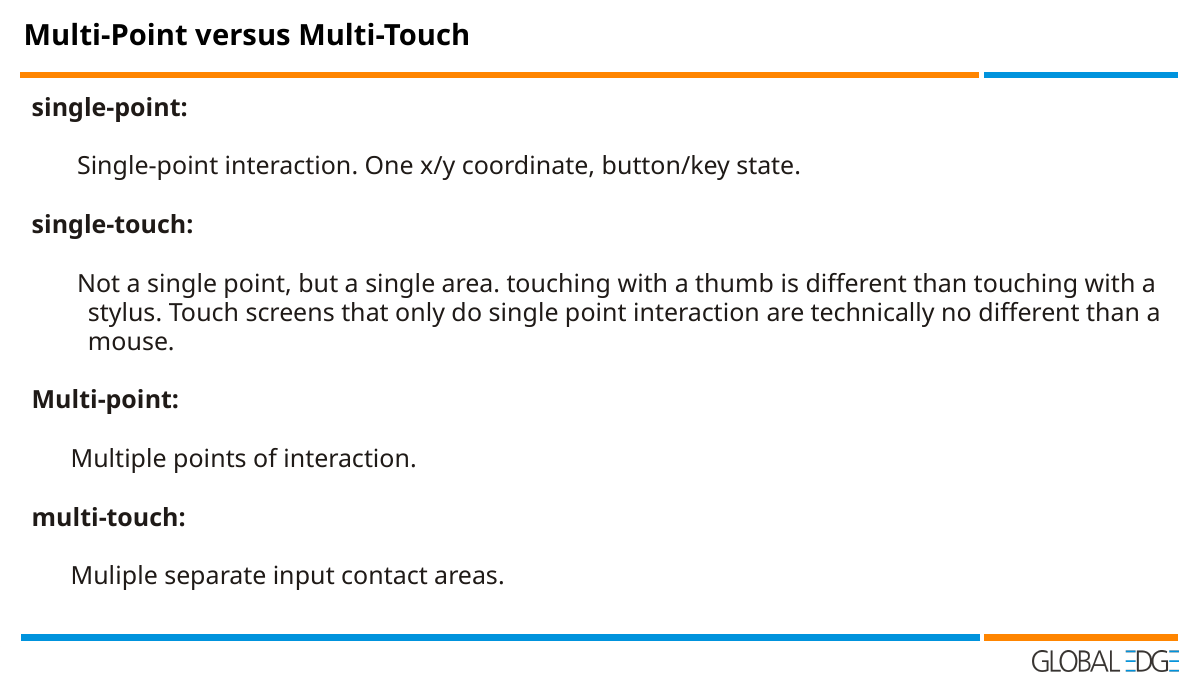

# Multi-Point versus Multi-Touch
single-point:
 Single-point interaction. One x/y coordinate, button/key state.
single-touch:
 Not a single point, but a single area. touching with a thumb is different than touching with a stylus. Touch screens that only do single point interaction are technically no different than a mouse.
Multi-point:
 Multiple points of interaction.
multi-touch:
 Muliple separate input contact areas.